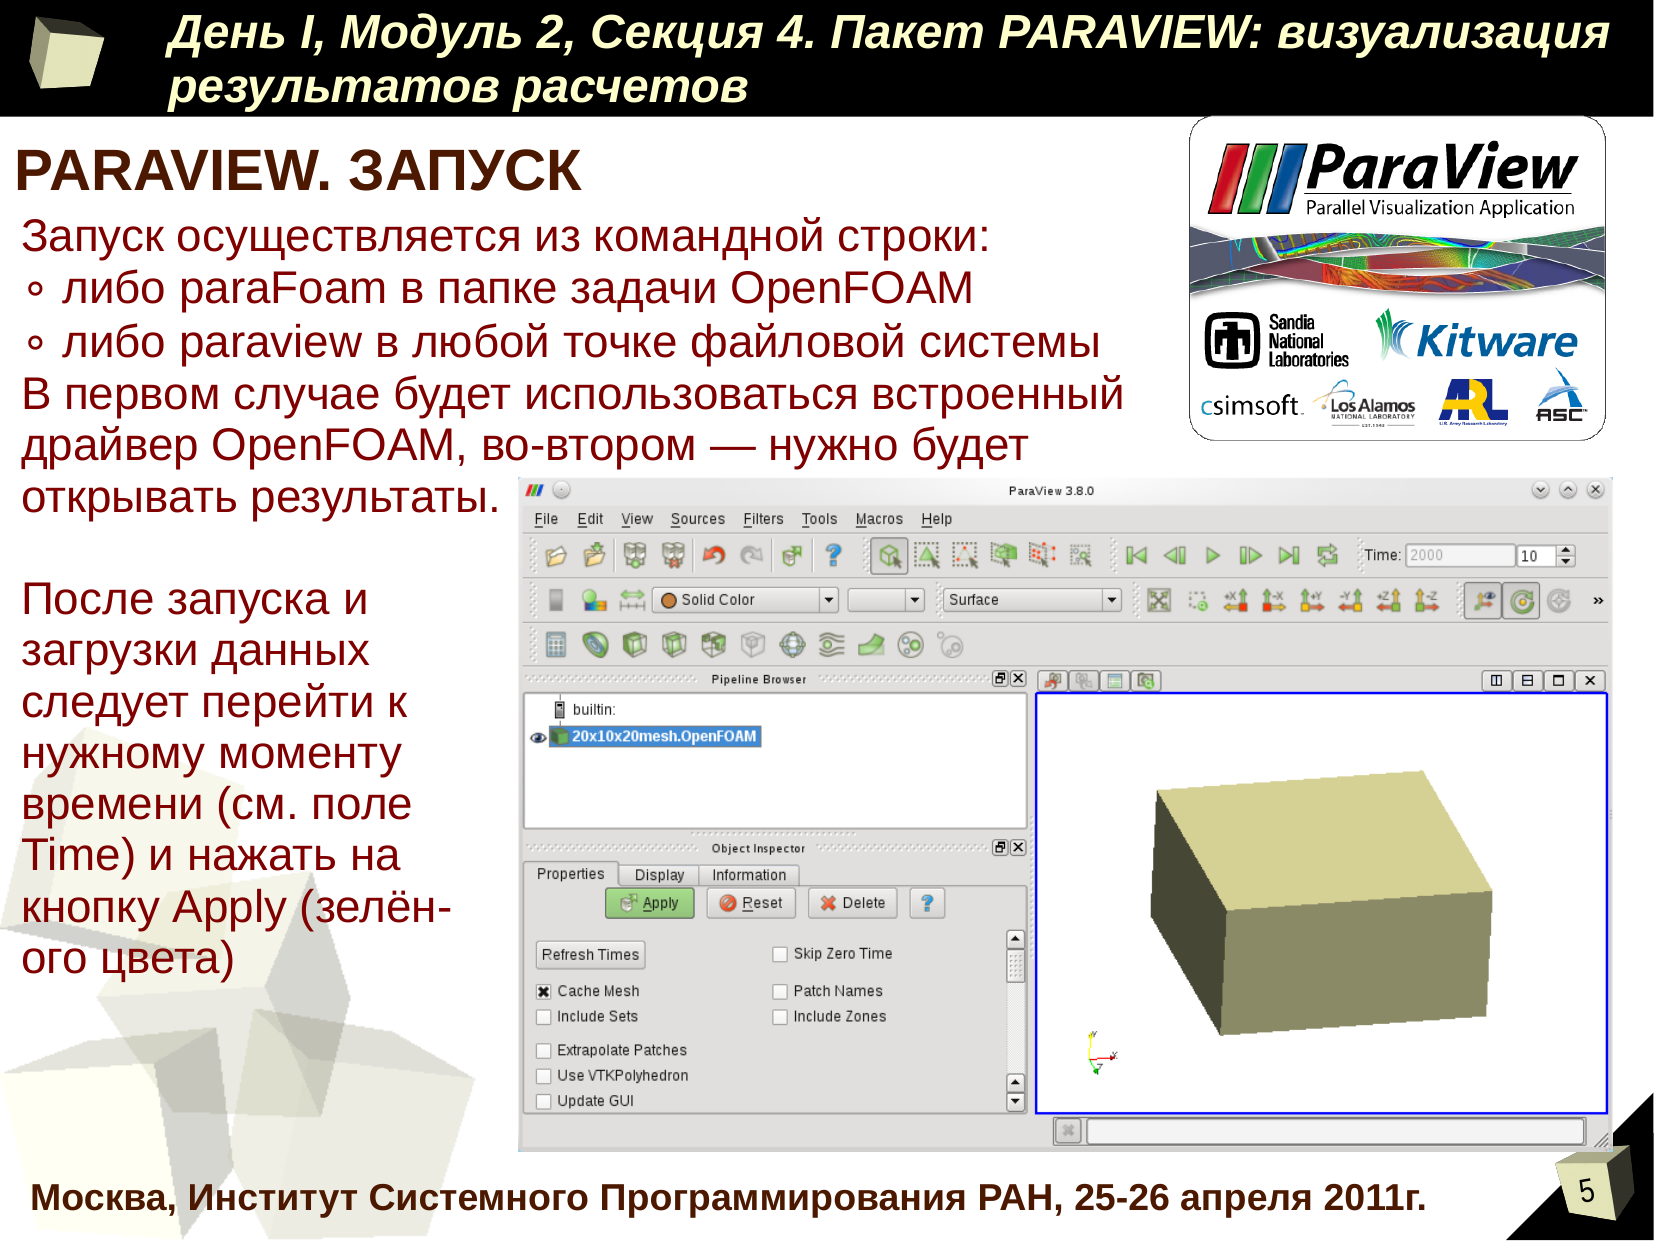

PARAVIEW. ЗАПУСК
Запуск осуществляется из командной строки:
∘ либо paraFoam в папке задачи OpenFOAM
∘ либо paraview в любой точке файловой системы
В первом случае будет использоваться встроенный драйвер OpenFOAM, во-втором — нужно будет открывать результаты.
После запуска и
загрузки данных
следует перейти к
нужному моменту
времени (см. поле
Time) и нажать на
кнопку Apply (зелён-
ого цвета)